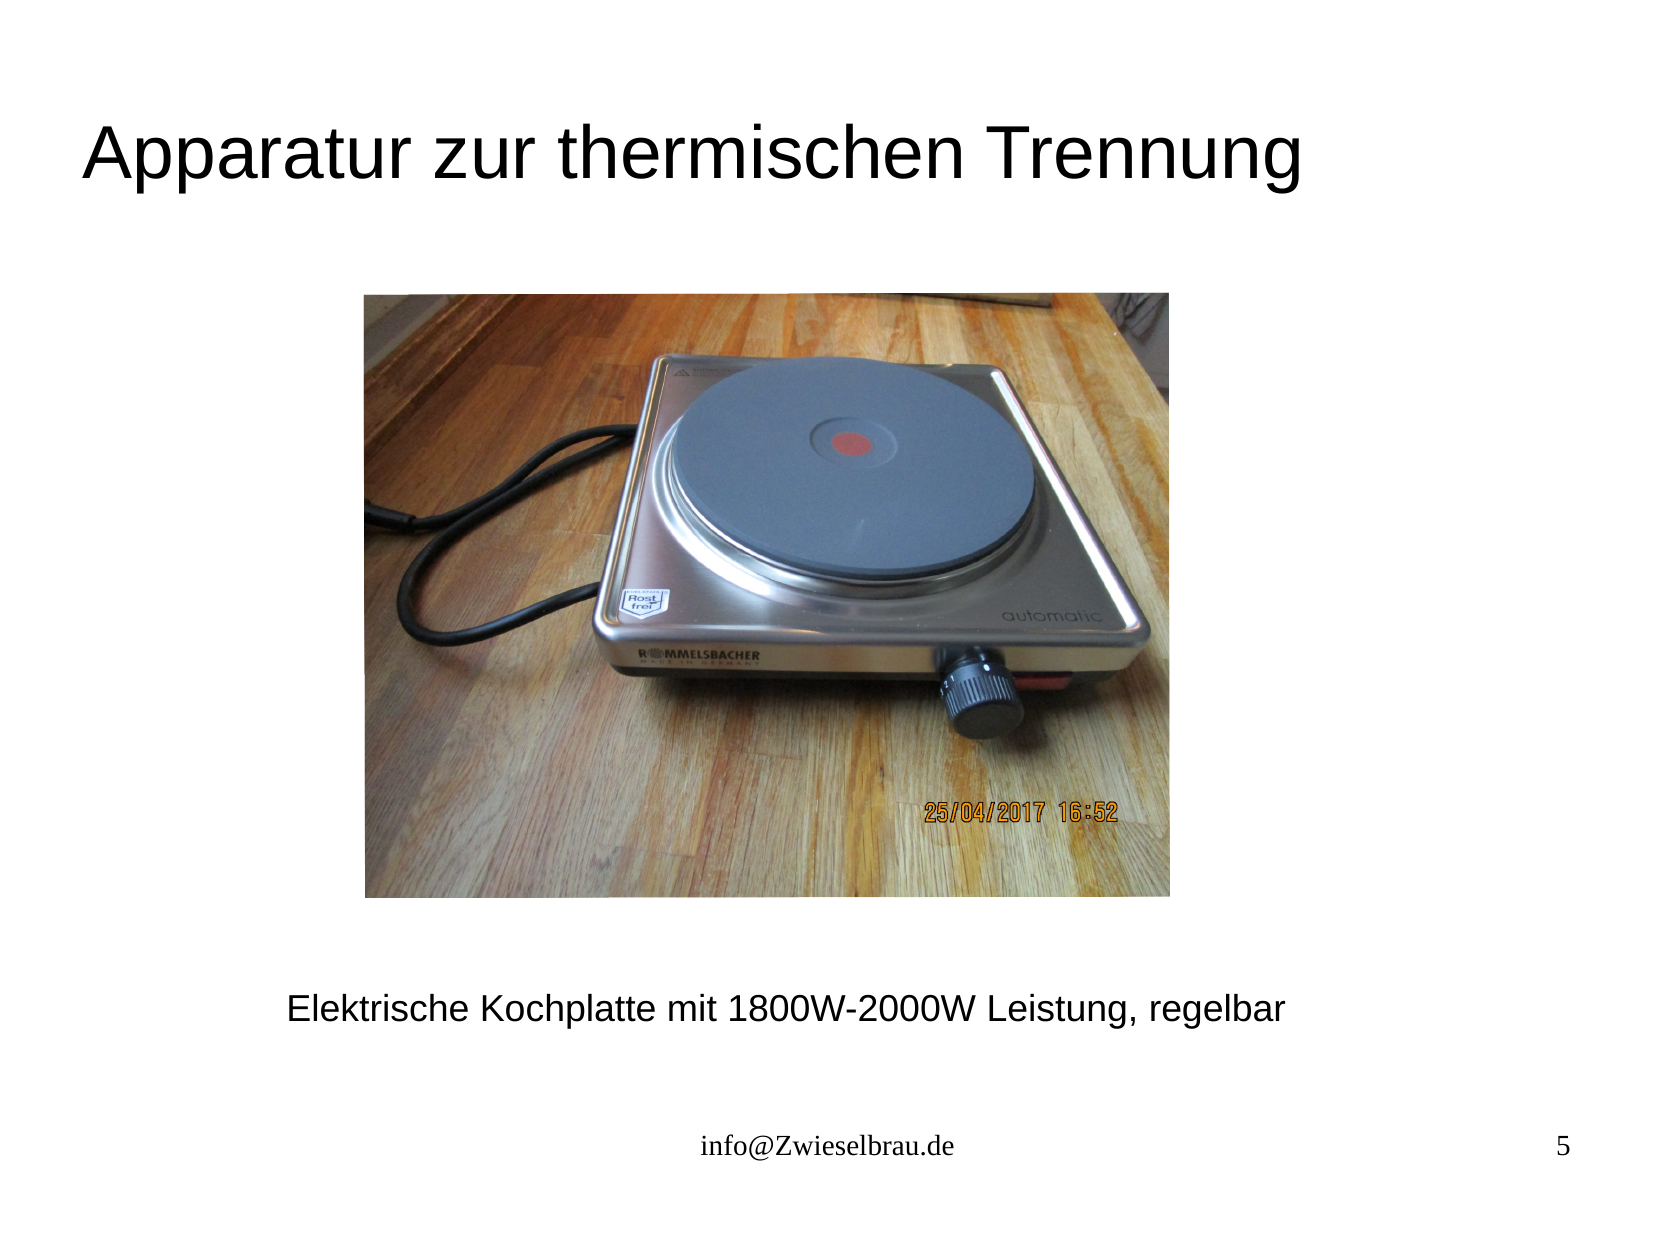

# Apparatur zur thermischen Trennung
Elektrische Kochplatte mit 1800W-2000W Leistung, regelbar
info@Zwieselbrau.de
5